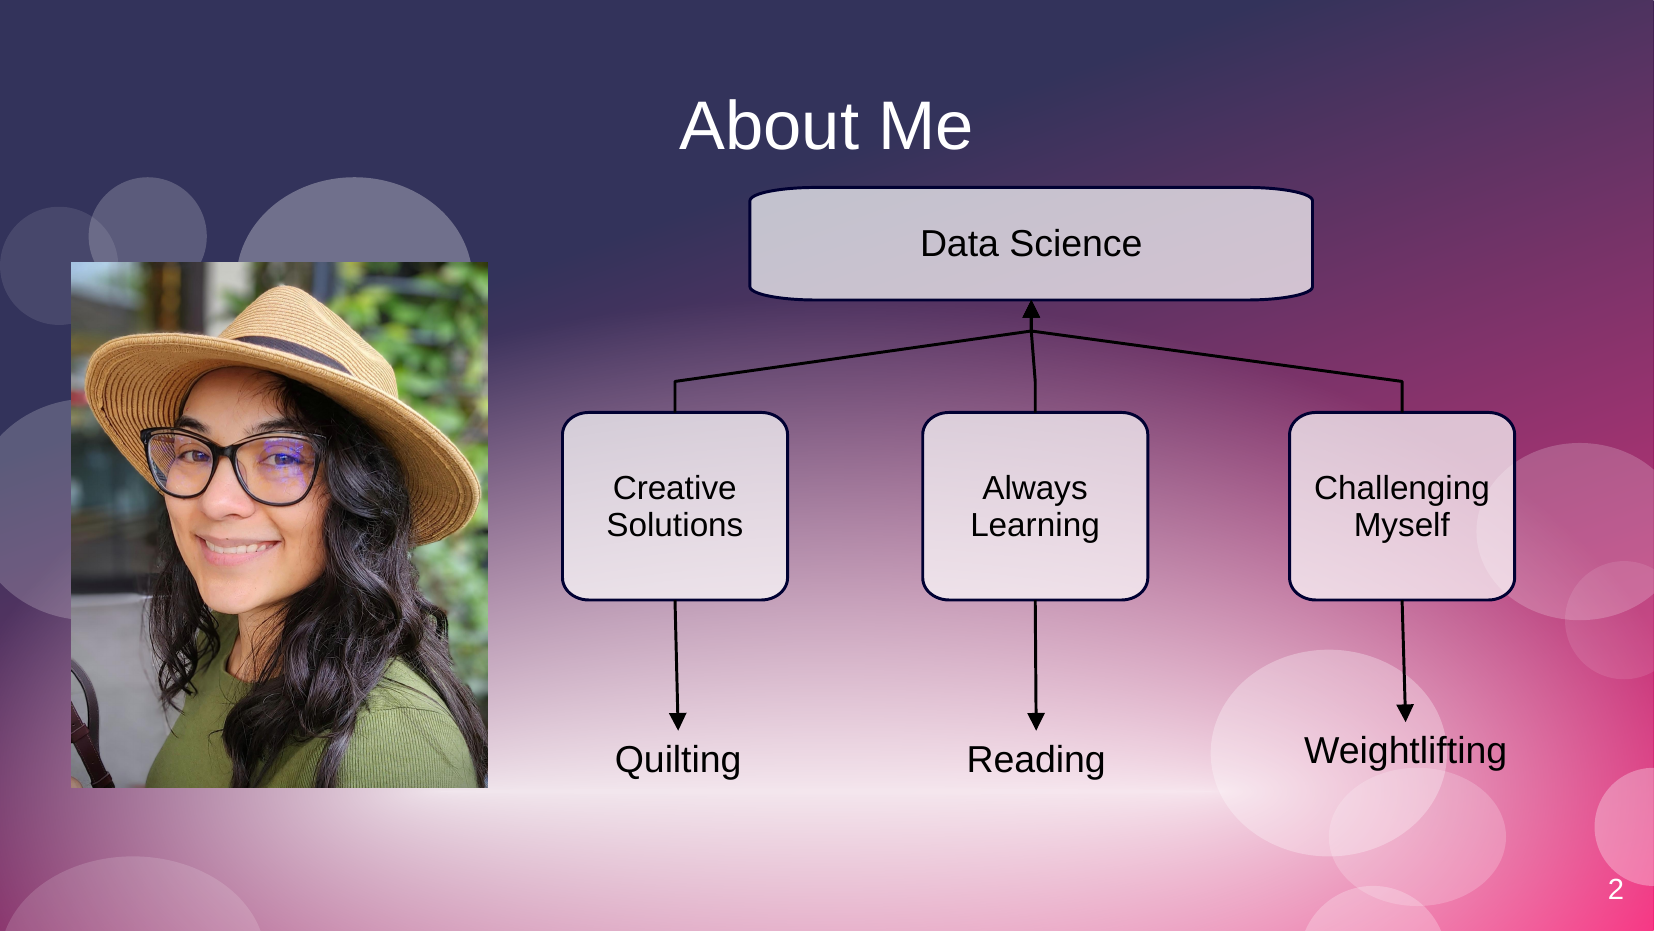

# About Me
Data Science
Creative Solutions
Always Learning
Challenging Myself
Weightlifting
Quilting
Reading